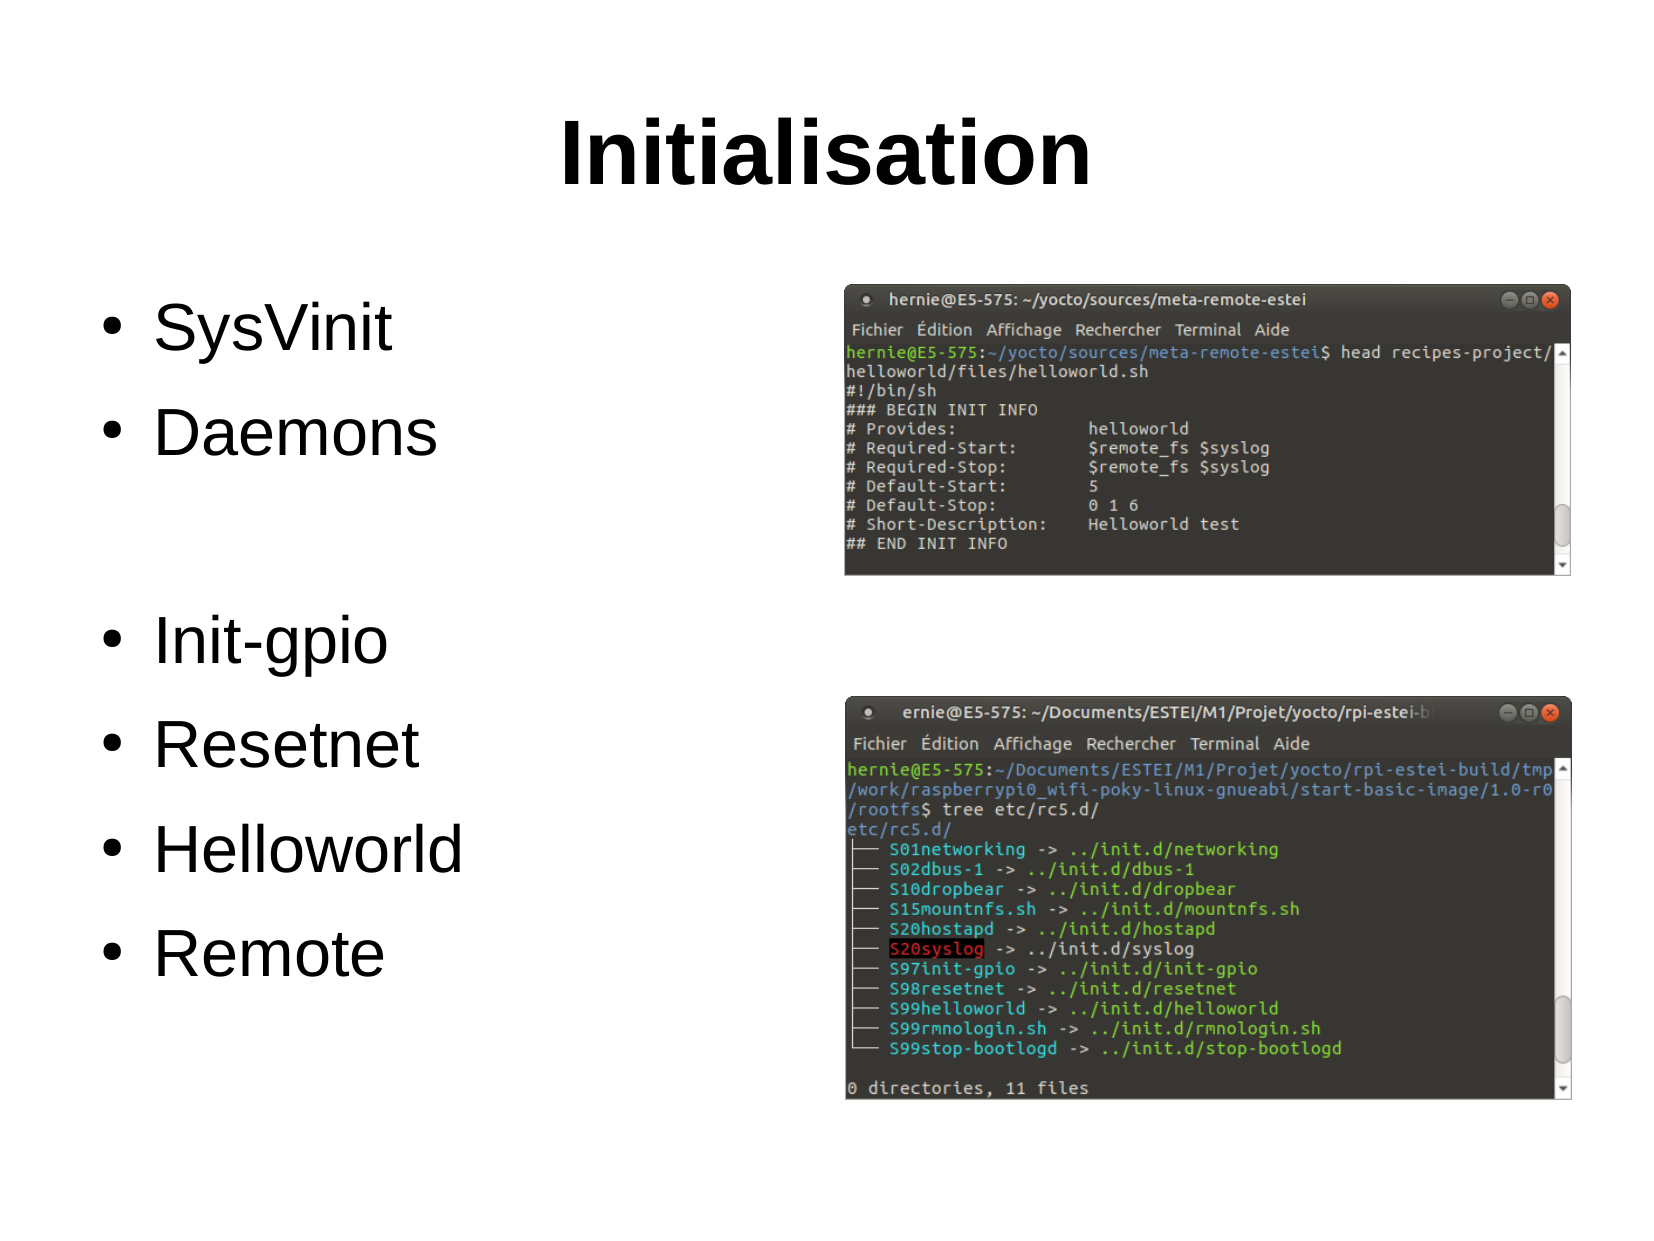

# Initialisation
SysVinit
Daemons
Init-gpio
Resetnet
Helloworld
Remote